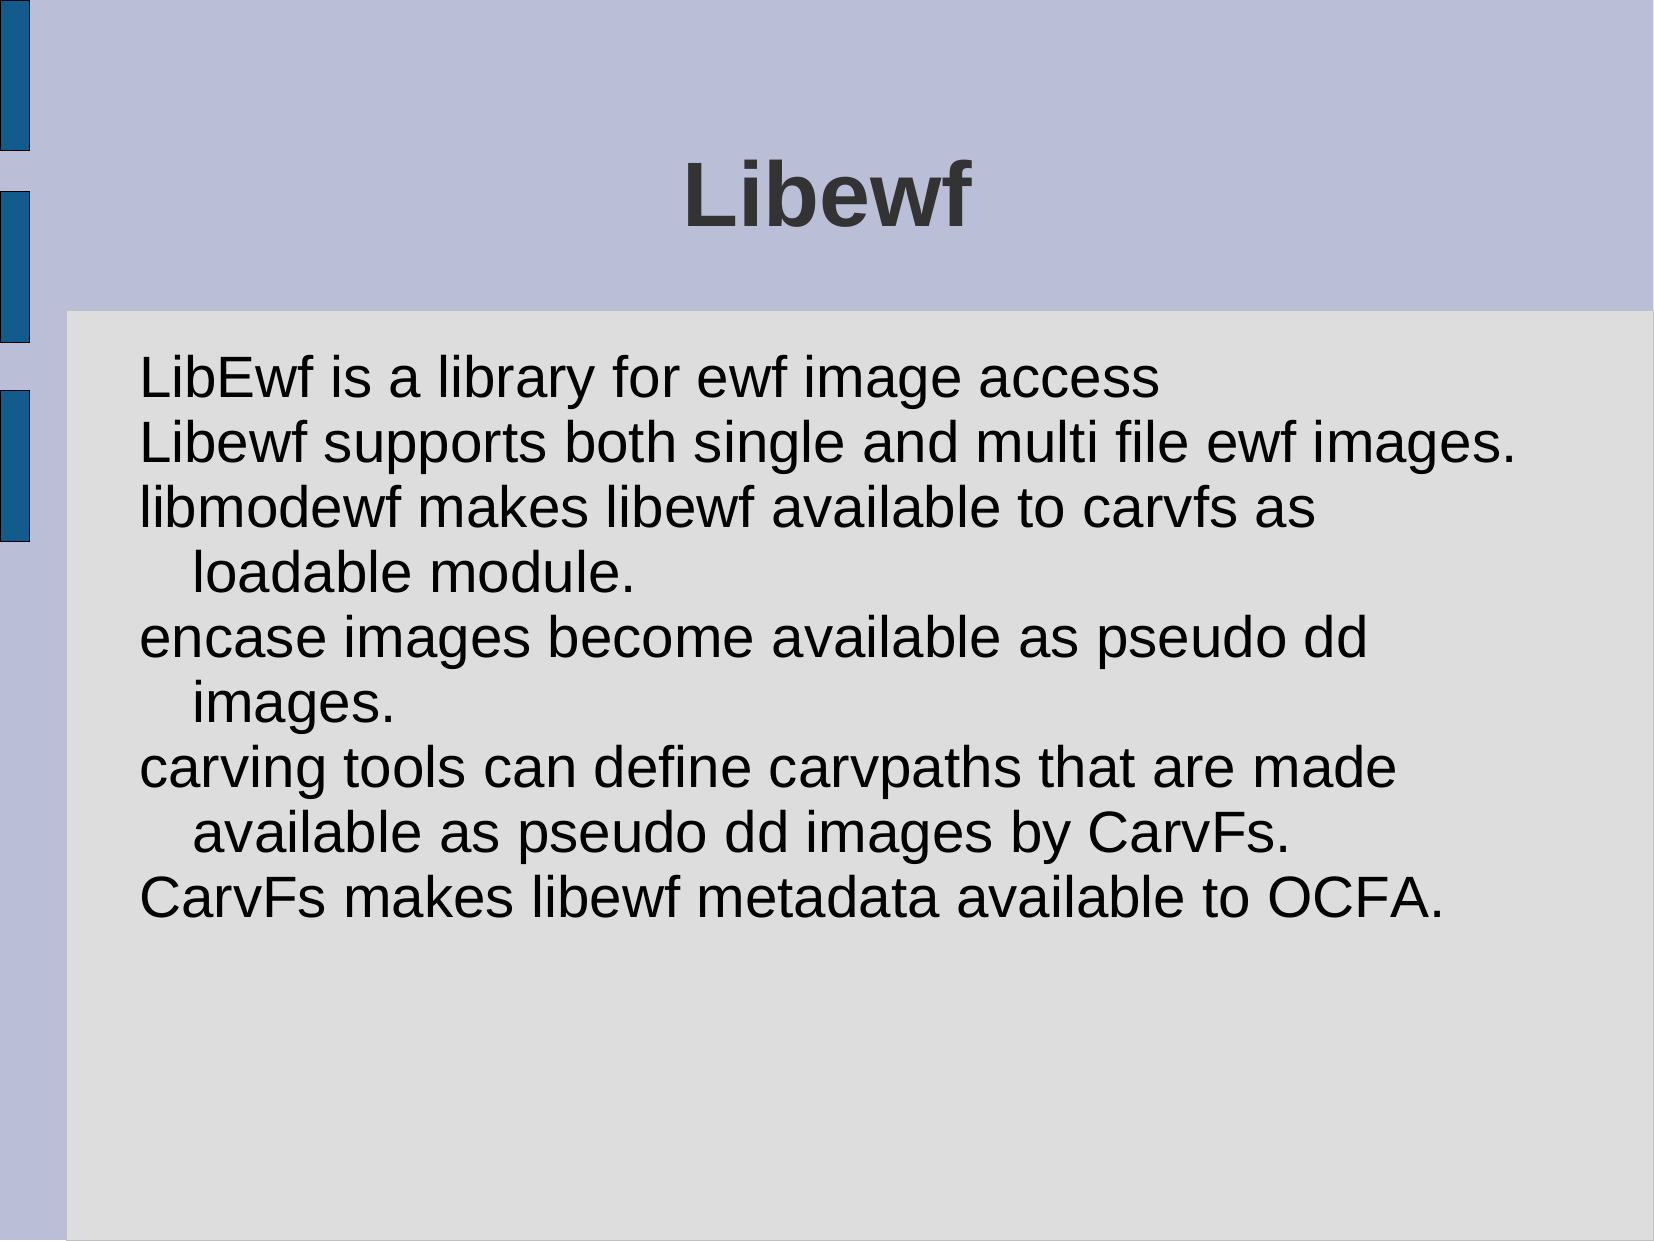

# Libewf
LibEwf is a library for ewf image access
Libewf supports both single and multi file ewf images.
libmodewf makes libewf available to carvfs as loadable module.
encase images become available as pseudo dd images.
carving tools can define carvpaths that are made available as pseudo dd images by CarvFs.
CarvFs makes libewf metadata available to OCFA.